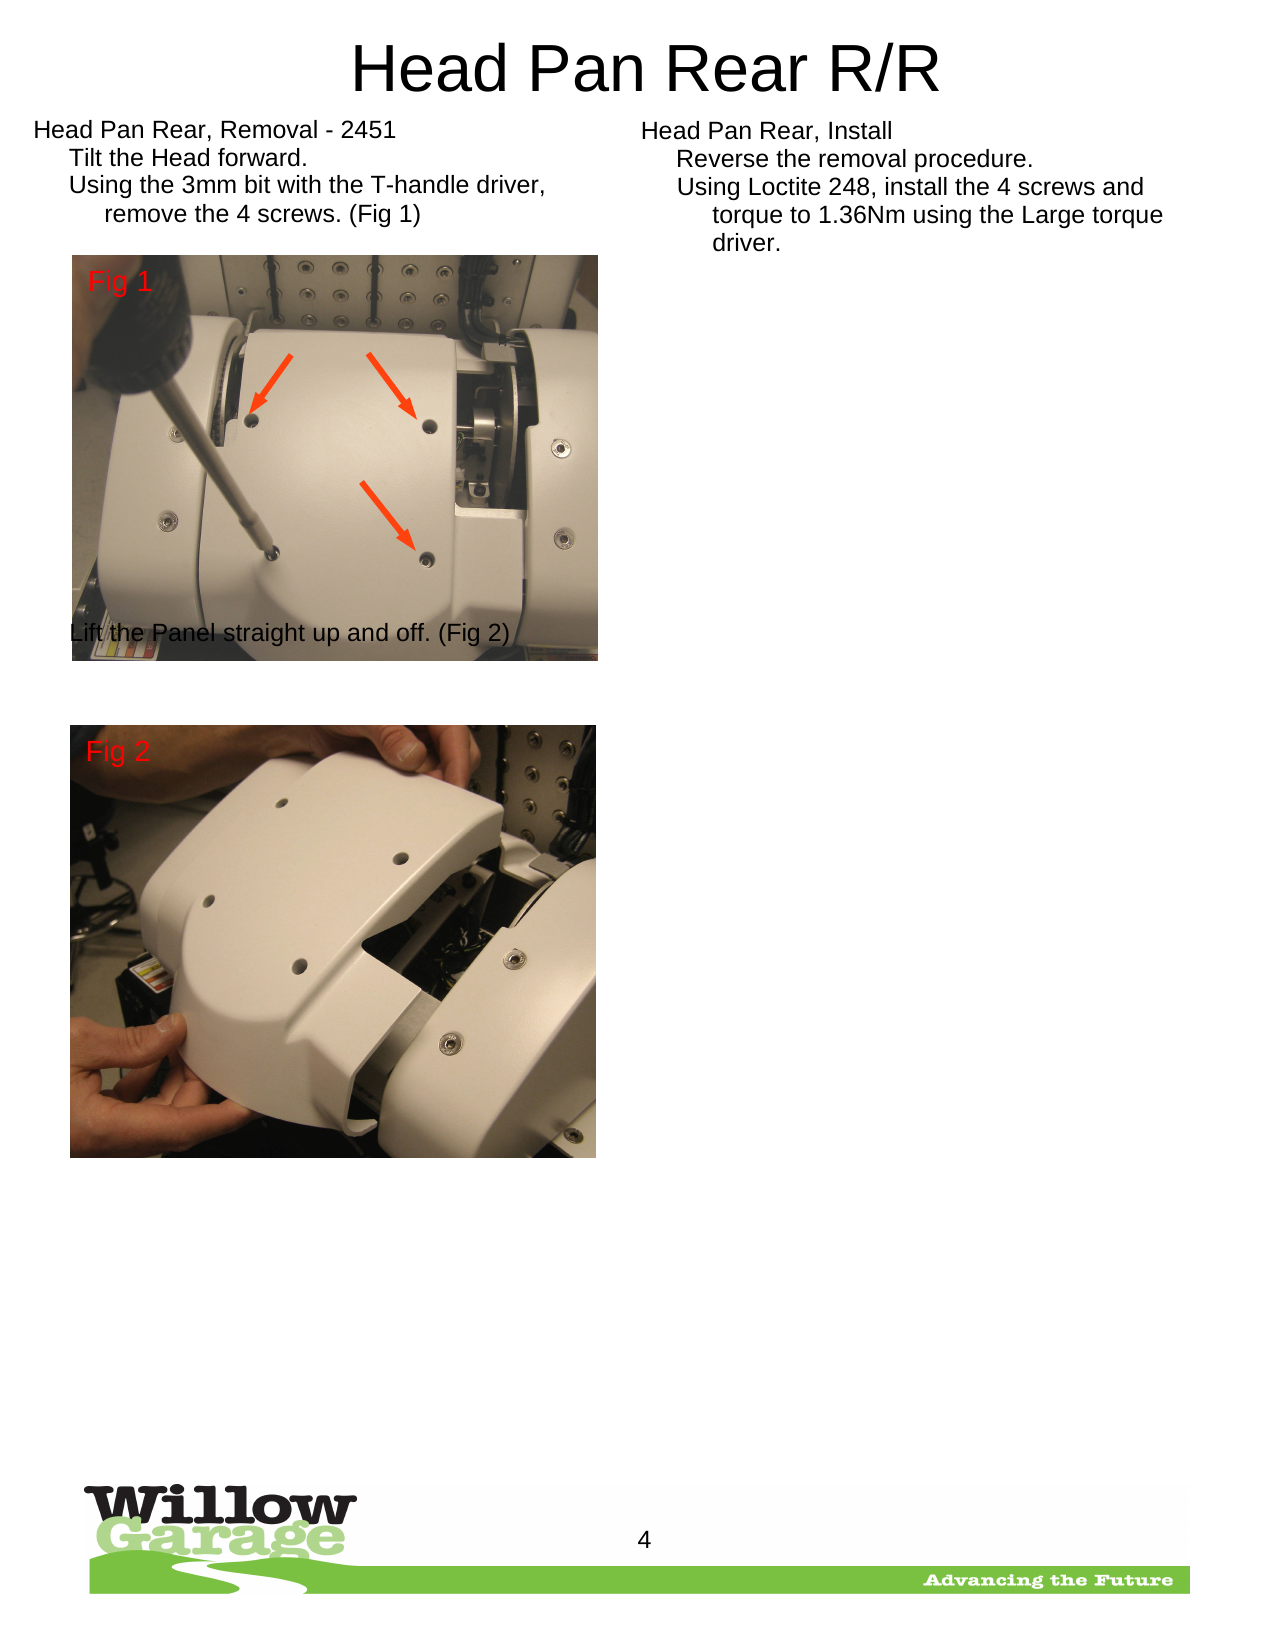

# Head Pan Rear R/R
Head Pan Rear, Removal - 2451
Tilt the Head forward.
Using the 3mm bit with the T-handle driver, remove the 4 screws. (Fig 1)
Lift the Panel straight up and off. (Fig 2)
Head Pan Rear, Install
Reverse the removal procedure.
Using Loctite 248, install the 4 screws and torque to 1.36Nm using the Large torque driver.
Fig 1
Fig 2
4